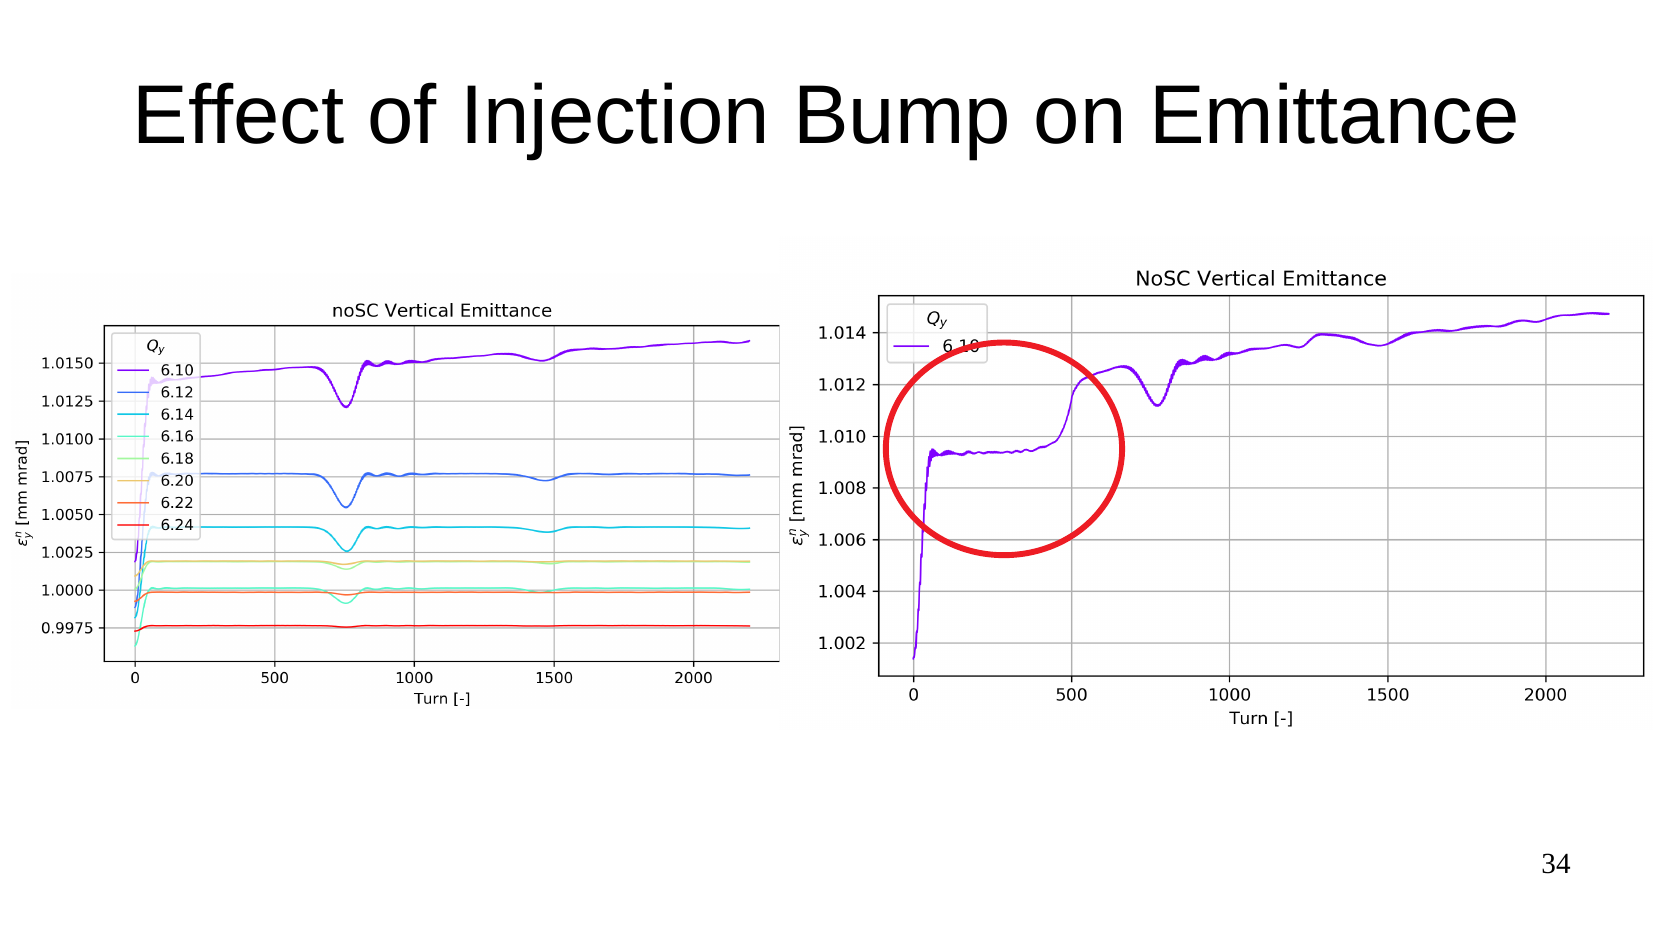

# Effect of Injection Bump on Emittance
34